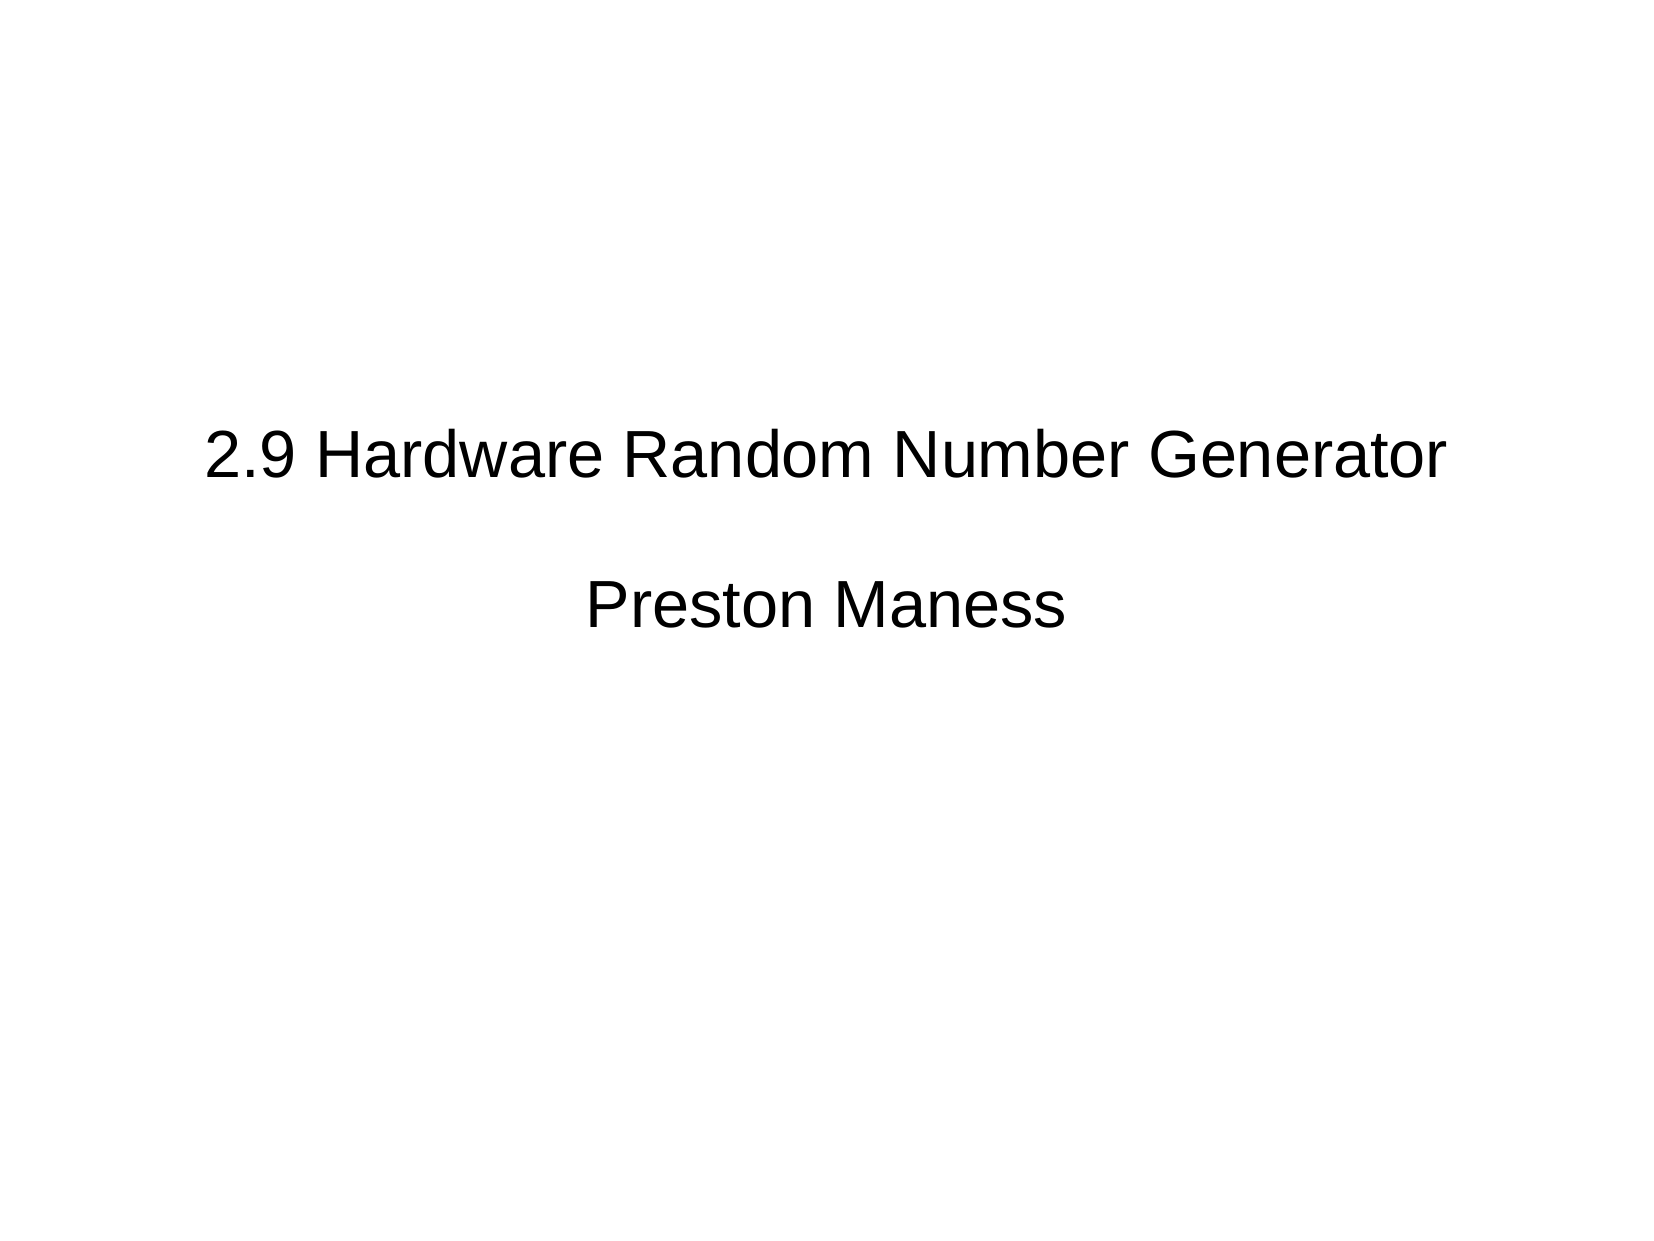

# 2.9 Hardware Random Number Generator
Preston Maness